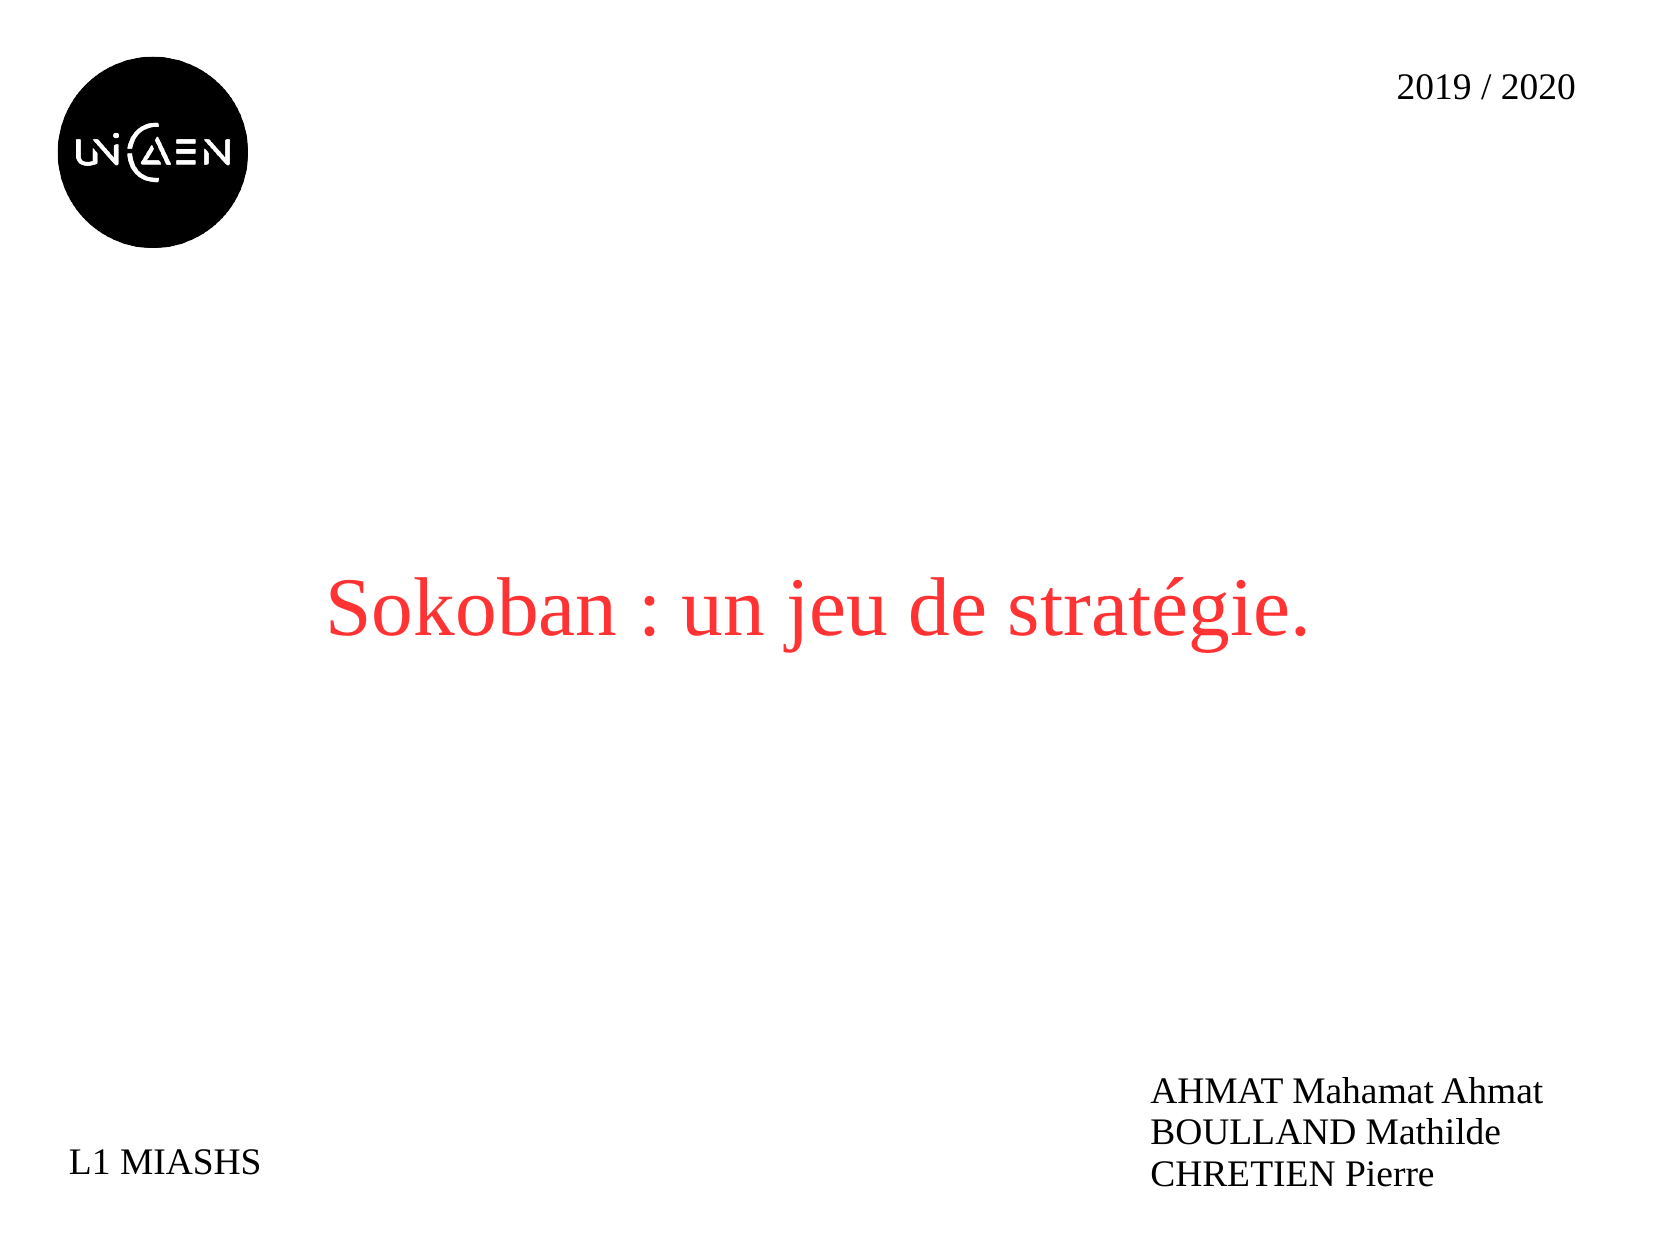

2019 / 2020
# Sokoban : un jeu de stratégie.
AHMAT Mahamat Ahmat
BOULLAND Mathilde
CHRETIEN Pierre
L1 MIASHS